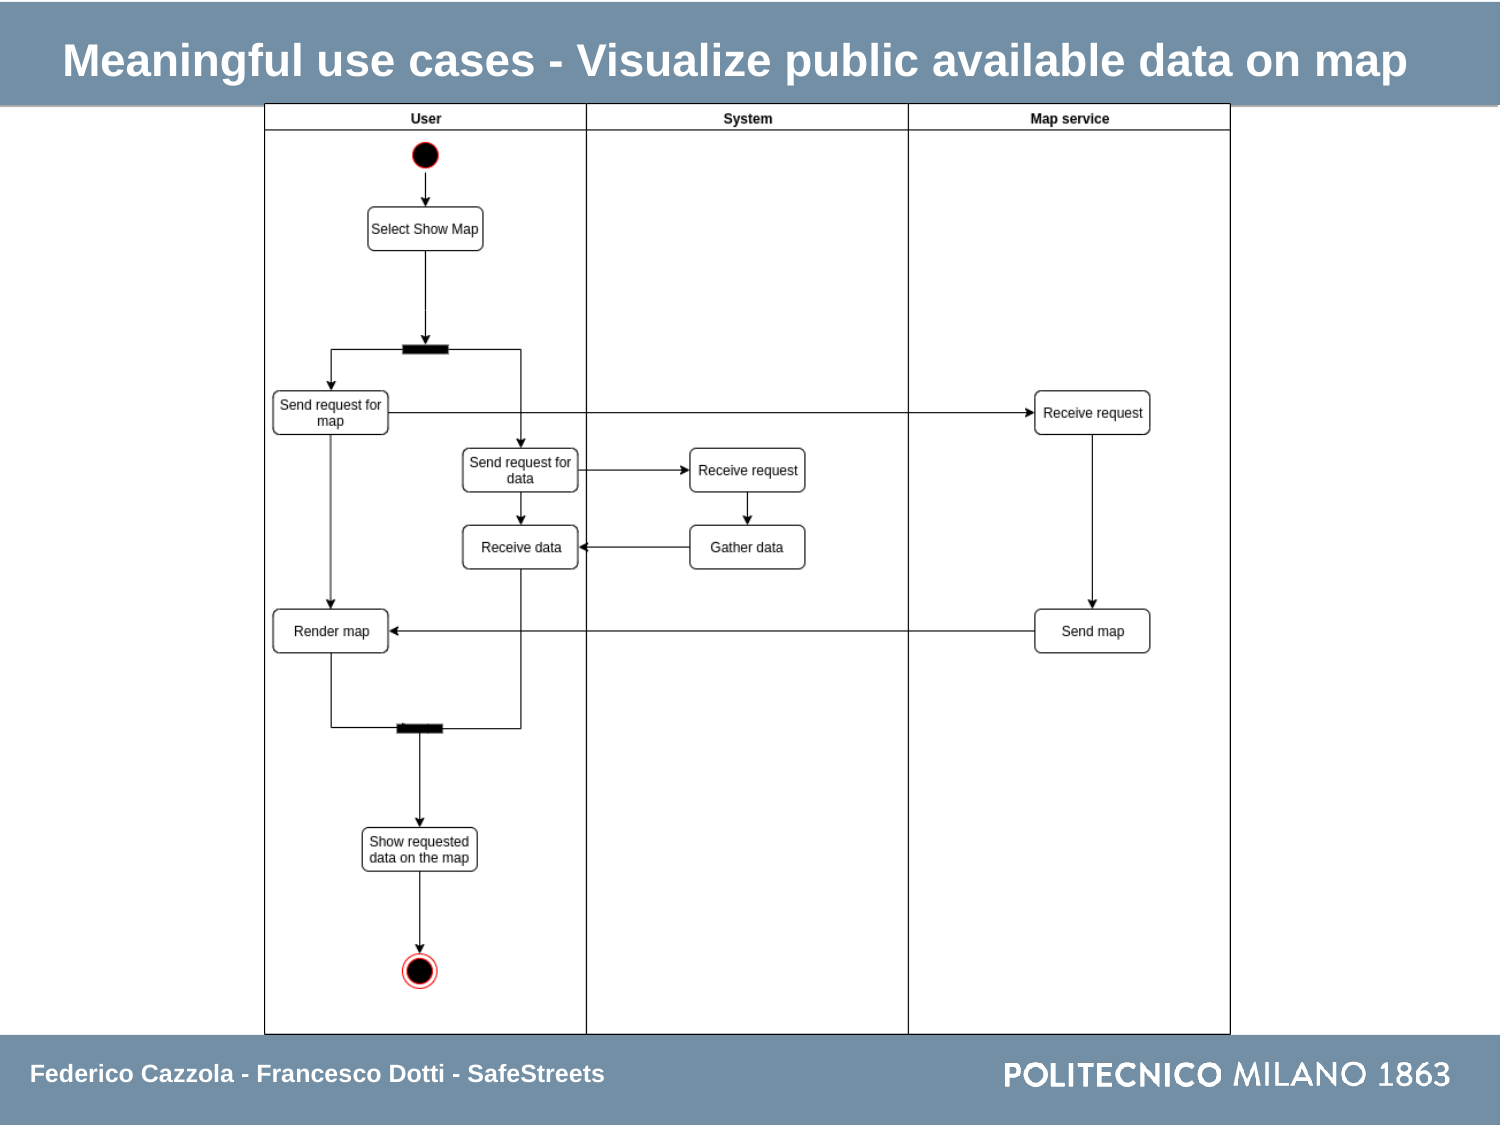

# Meaningful use cases - Visualize public available data on map